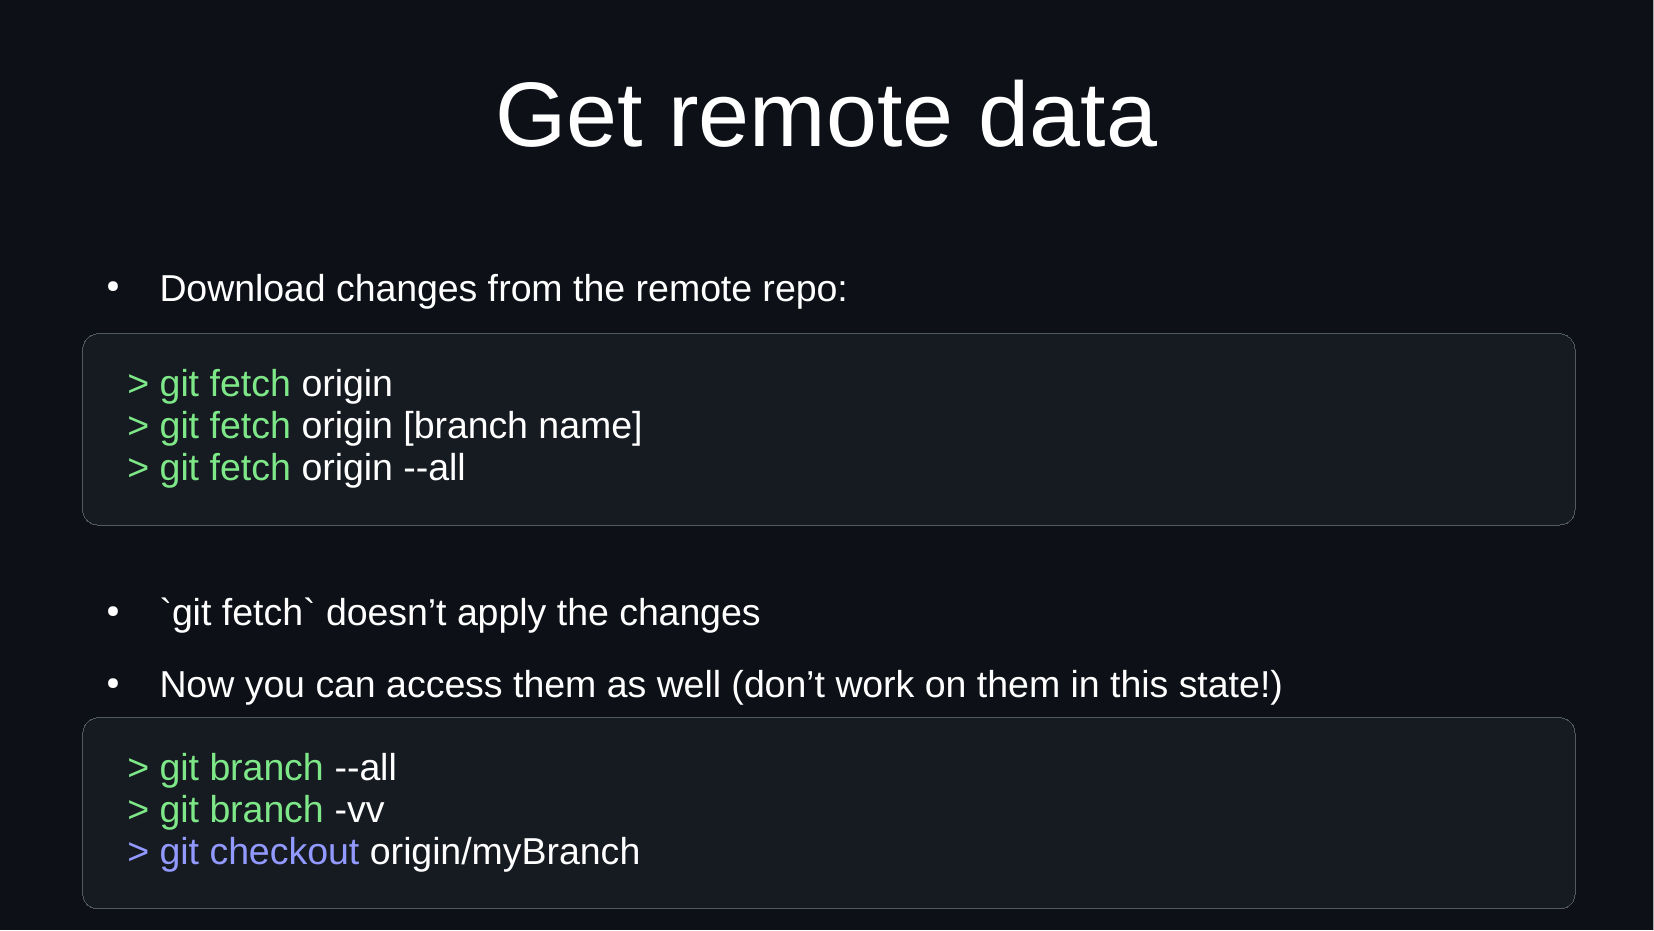

# Get remote data
Download changes from the remote repo:
> git fetch origin
> git fetch origin [branch name]
> git fetch origin --all
`git fetch` doesn’t apply the changes
Now you can access them as well (don’t work on them in this state!)
> git branch --all
> git branch -vv
> git checkout origin/myBranch